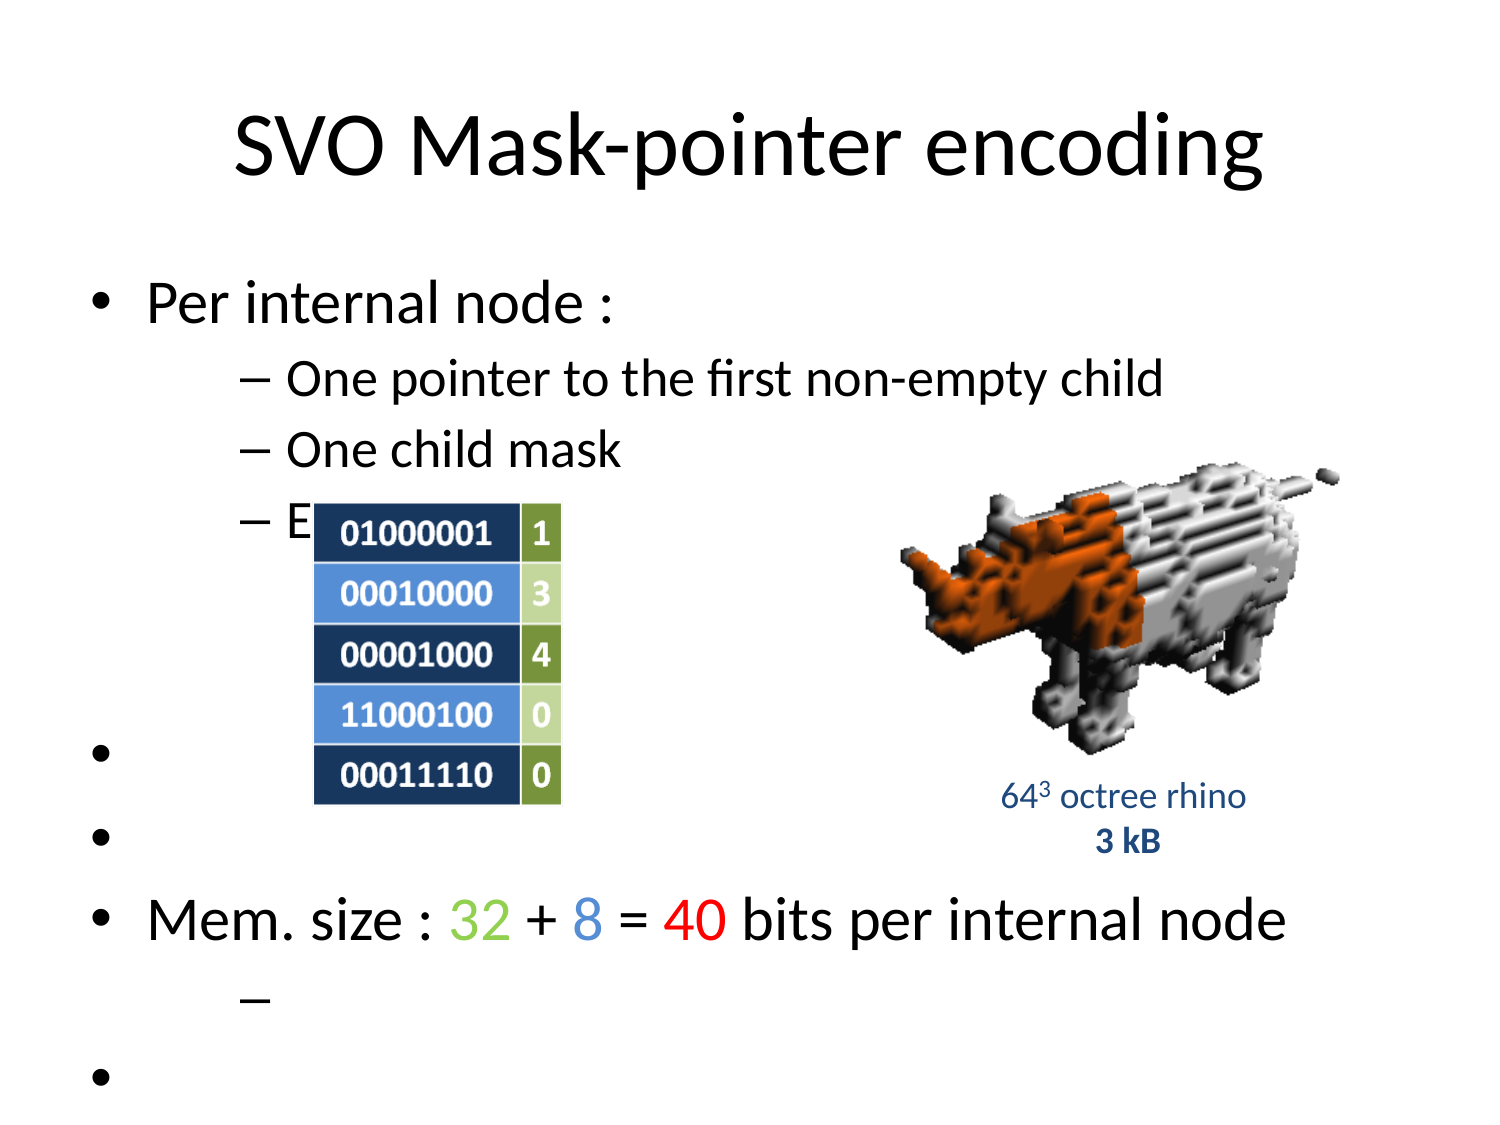

# SVO Mask-pointer encoding
Per internal node :
One pointer to the first non-empty child
One child mask
Ex :
Mem. size : 32 + 8 = 40 bits per internal node
643 octree rhino
3 kB